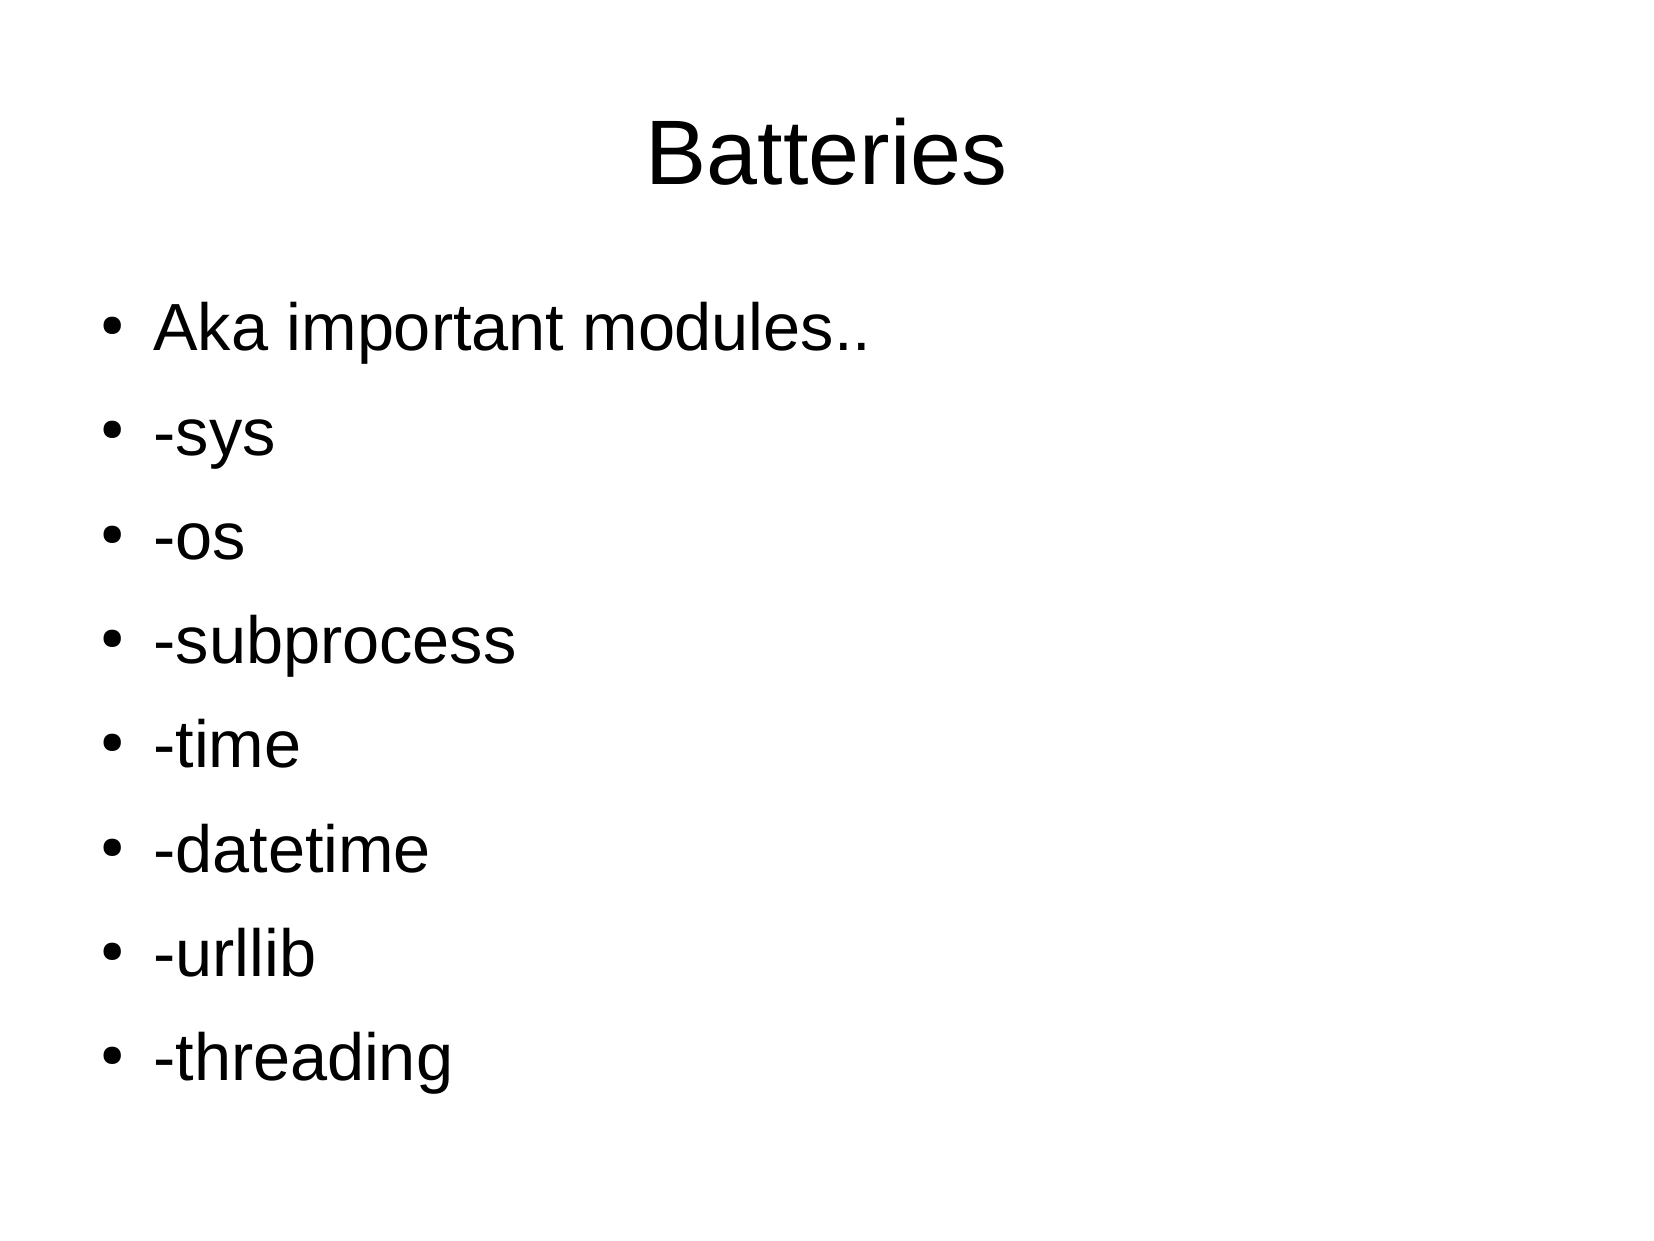

# Batteries
Aka important modules..
-sys
-os
-subprocess
-time
-datetime
-urllib
-threading